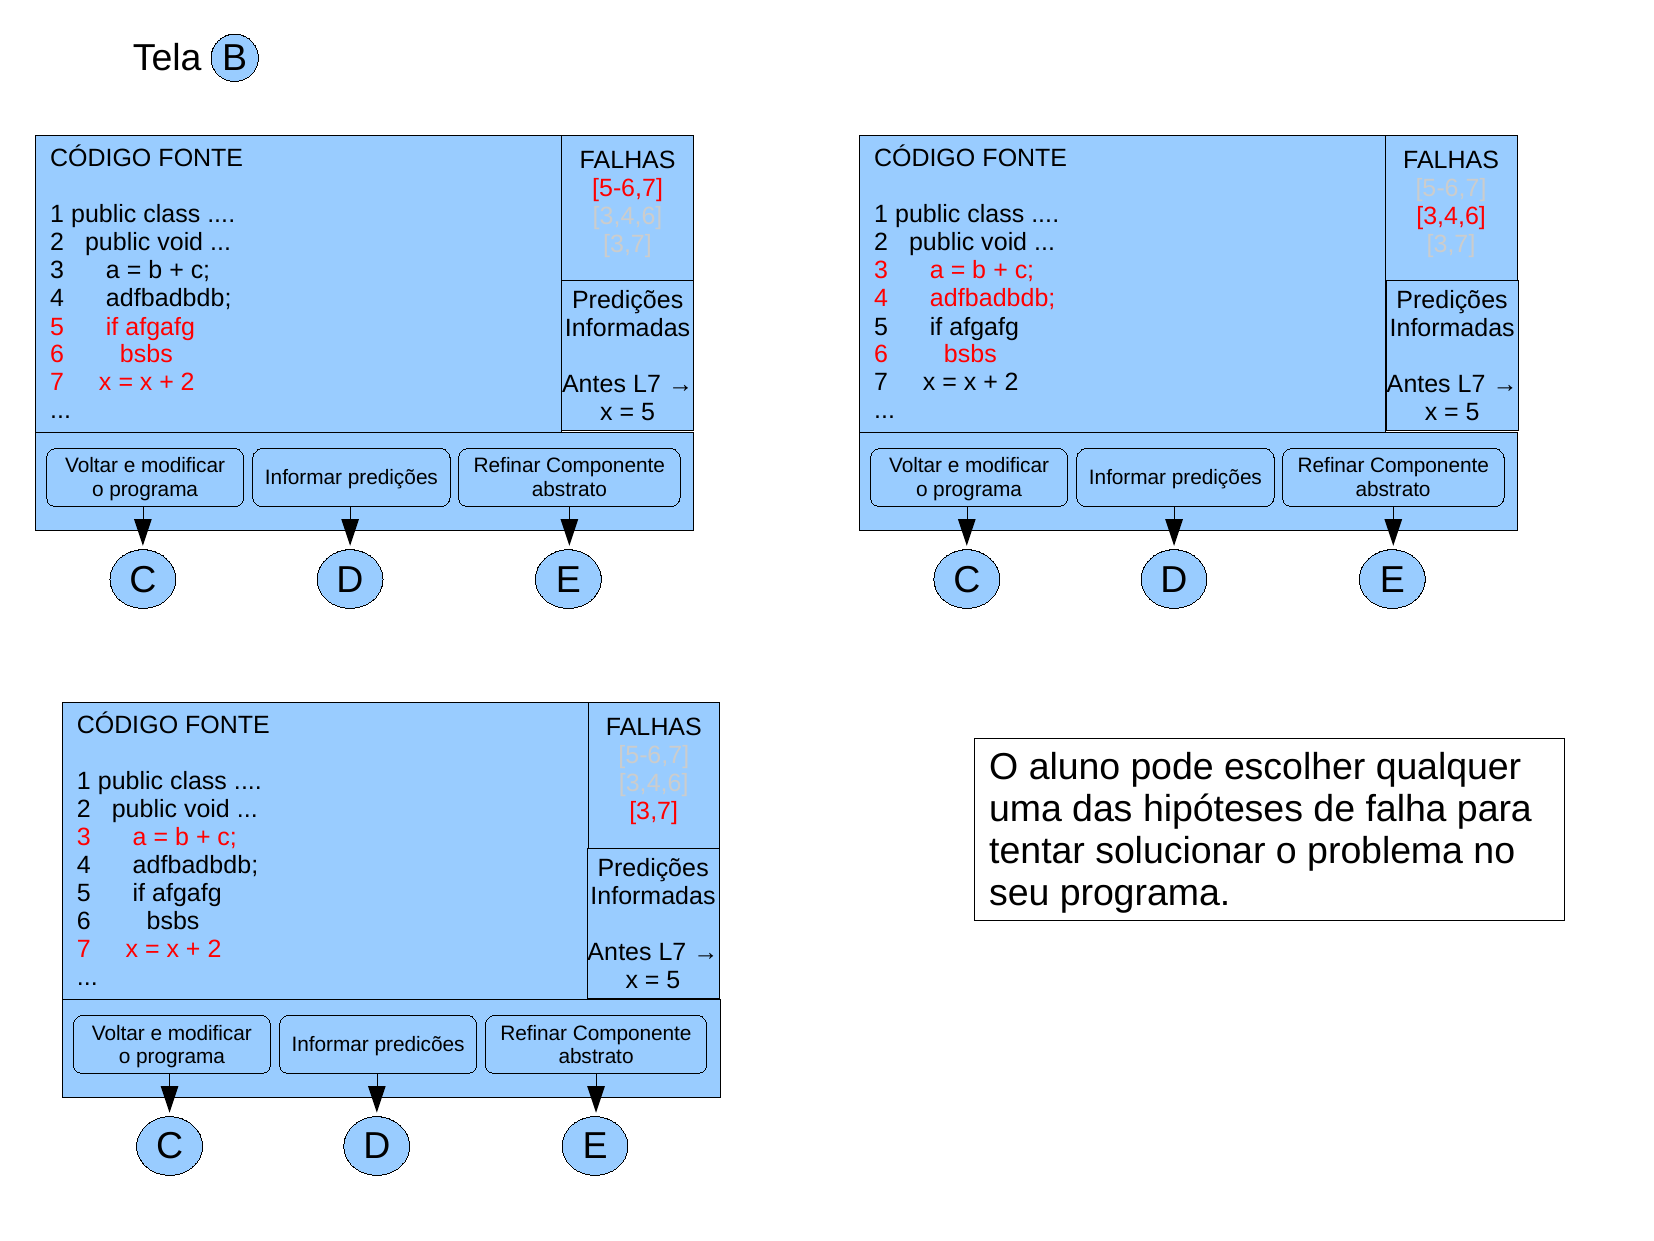

Tela
B
CÓDIGO FONTE
1 public class ....
2 public void ...
3 a = b + c;
4 adfbadbdb;
5 if afgafg
6 bsbs
7 x = x + 2
...
FALHAS
[5-6,7]
[3,4,6]
[3,7]
CÓDIGO FONTE
1 public class ....
2 public void ...
3 a = b + c;
4 adfbadbdb;
5 if afgafg
6 bsbs
7 x = x + 2
...
FALHAS
[5-6,7]
[3,4,6]
[3,7]
Predições
Informadas
Antes L7 →
x = 5
Predições
Informadas
Antes L7 →
x = 5
Voltar e modificar
o programa
Informar predições
Refinar Componente
abstrato
Voltar e modificar
o programa
Informar predições
Refinar Componente
abstrato
C
D
E
C
D
E
CÓDIGO FONTE
1 public class ....
2 public void ...
3 a = b + c;
4 adfbadbdb;
5 if afgafg
6 bsbs
7 x = x + 2
...
FALHAS
[5-6,7]
[3,4,6]
[3,7]
O aluno pode escolher qualquer uma das hipóteses de falha para tentar solucionar o problema no seu programa.
Predições
Informadas
Antes L7 →
x = 5
Voltar e modificar
o programa
Informar predicões
Refinar Componente
abstrato
C
D
E